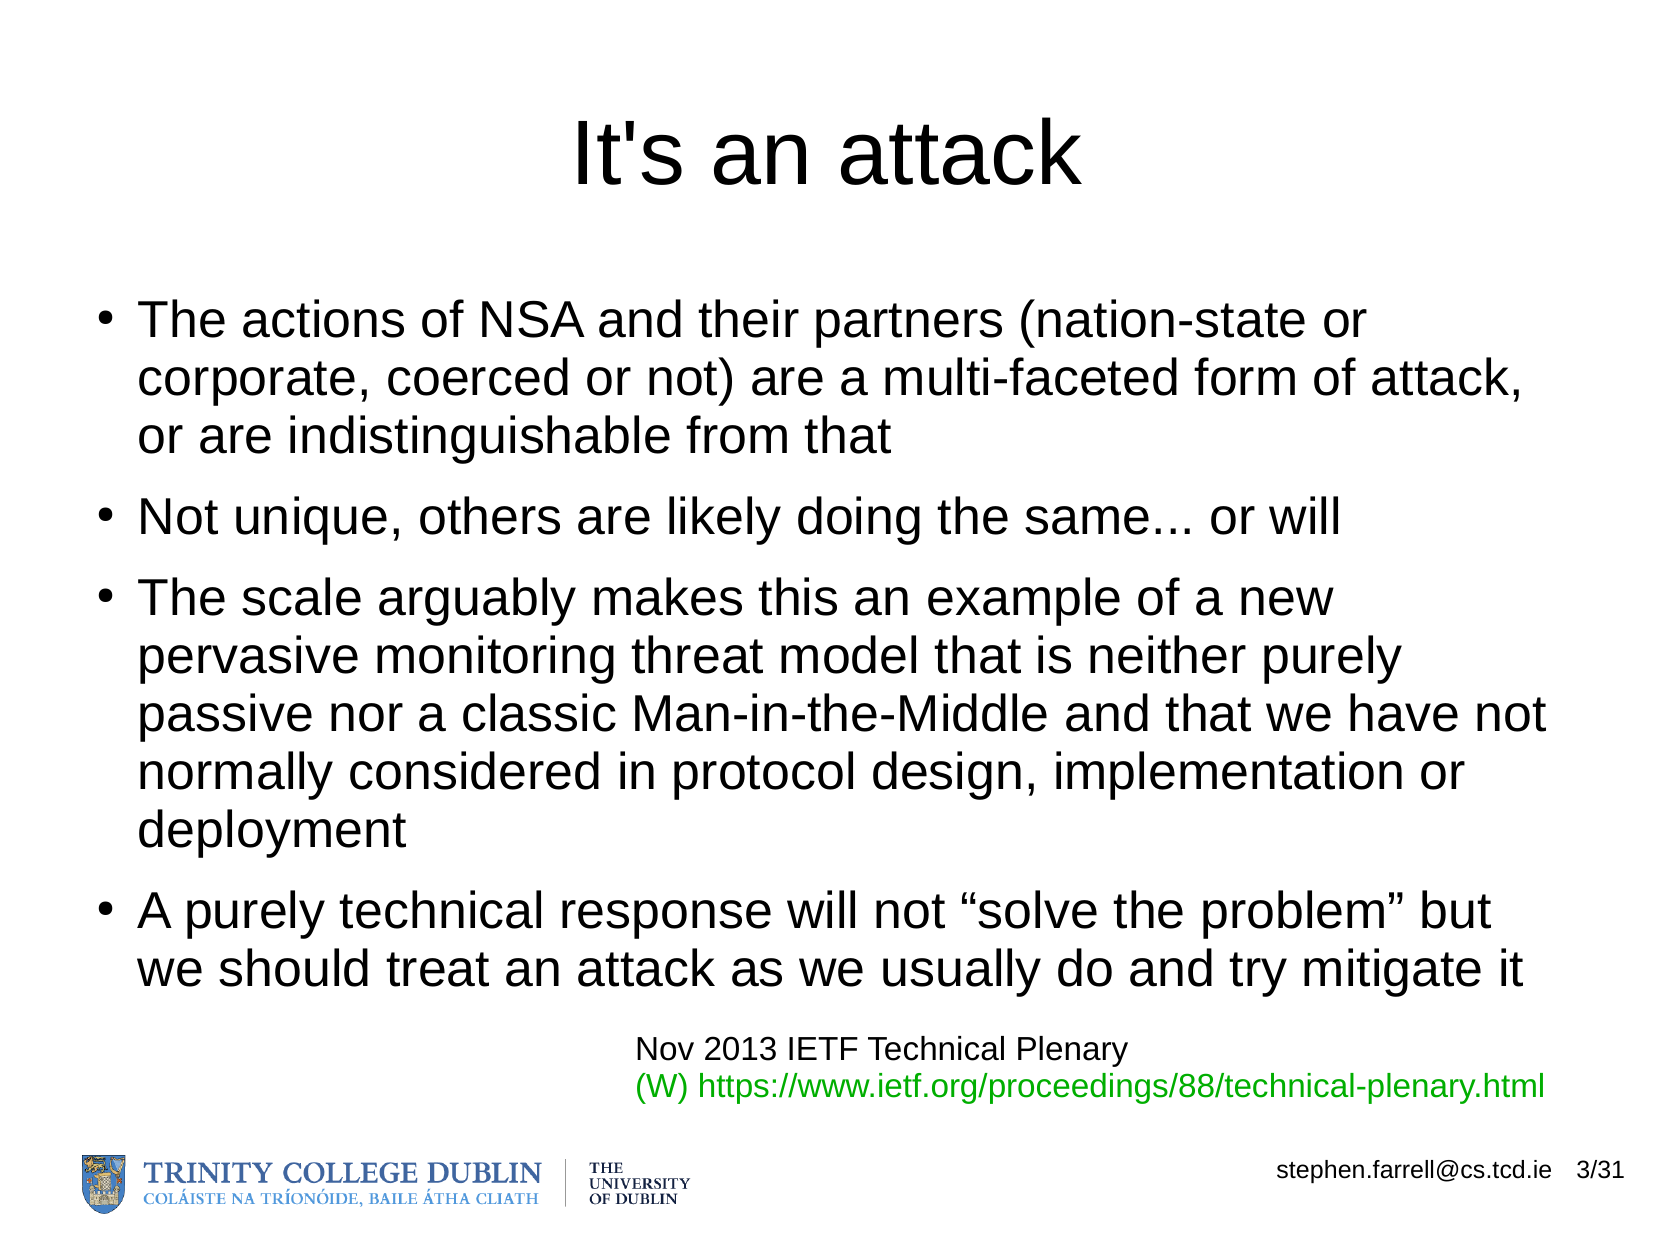

# It's an attack
The actions of NSA and their partners (nation-state or corporate, coerced or not) are a multi-faceted form of attack, or are indistinguishable from that
Not unique, others are likely doing the same... or will
The scale arguably makes this an example of a new pervasive monitoring threat model that is neither purely passive nor a classic Man-in-the-Middle and that we have not normally considered in protocol design, implementation or deployment
A purely technical response will not “solve the problem” but we should treat an attack as we usually do and try mitigate it
Nov 2013 IETF Technical Plenary
(W) https://www.ietf.org/proceedings/88/technical-plenary.html